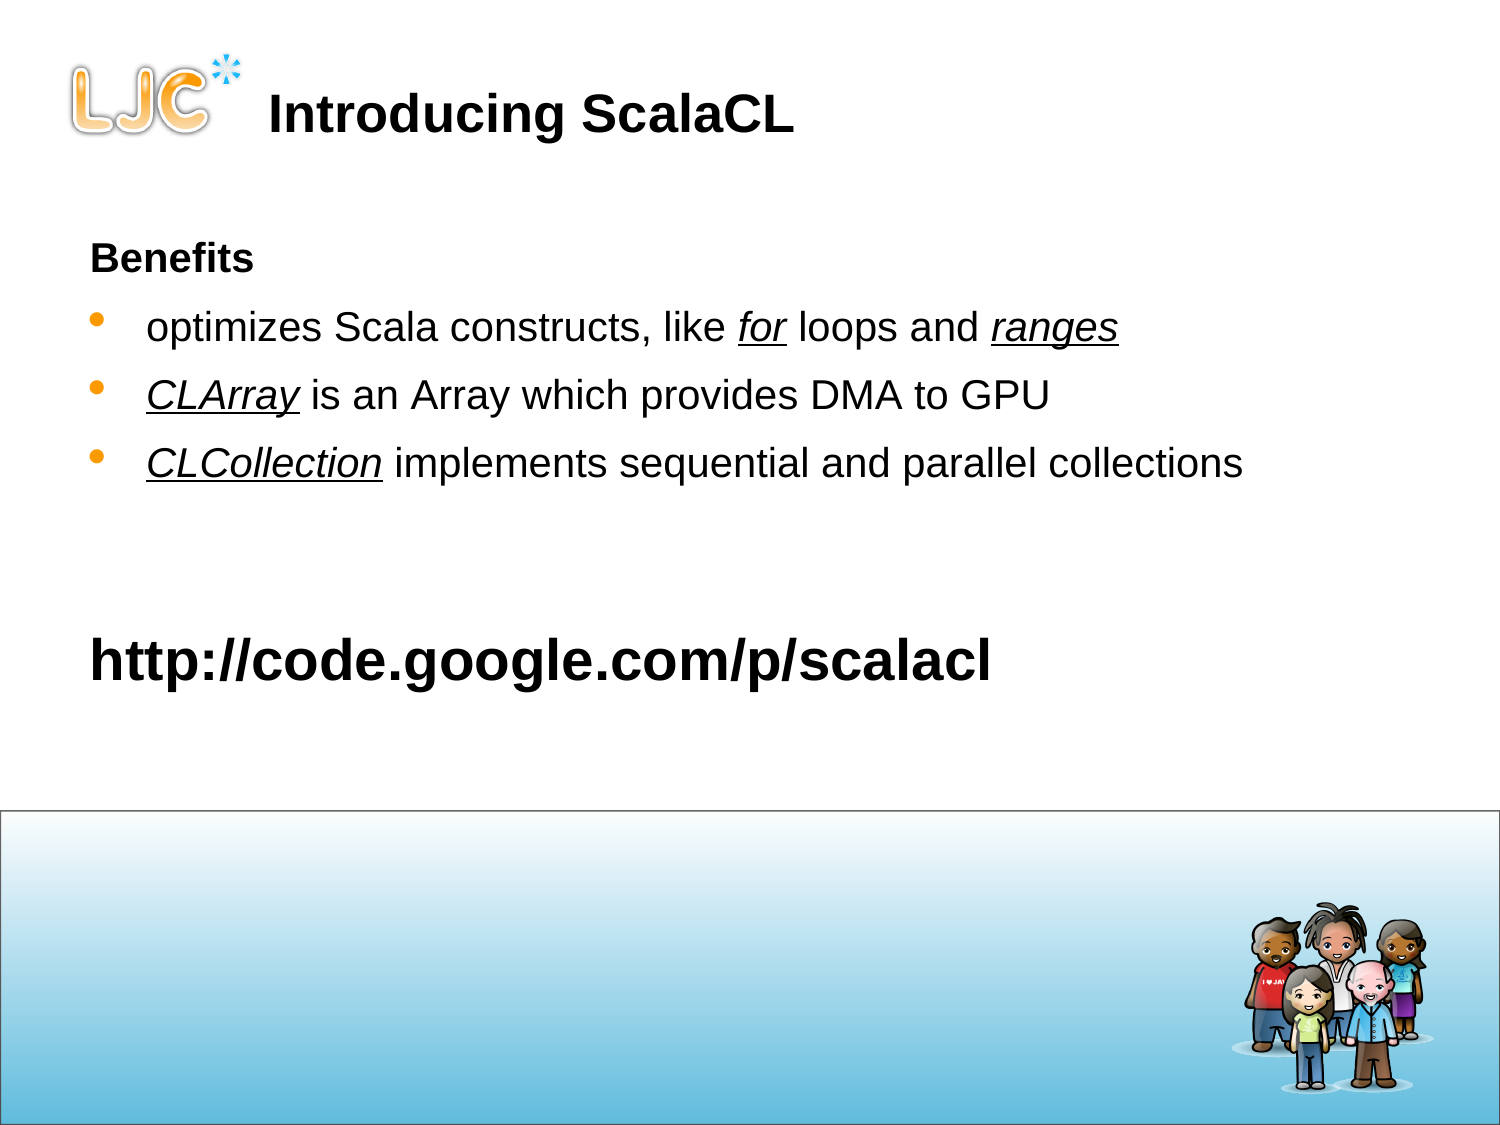

# Introducing ScalaCL
Benefits
optimizes Scala constructs, like for loops and ranges
CLArray is an Array which provides DMA to GPU
CLCollection implements sequential and parallel collections
http://code.google.com/p/scalacl